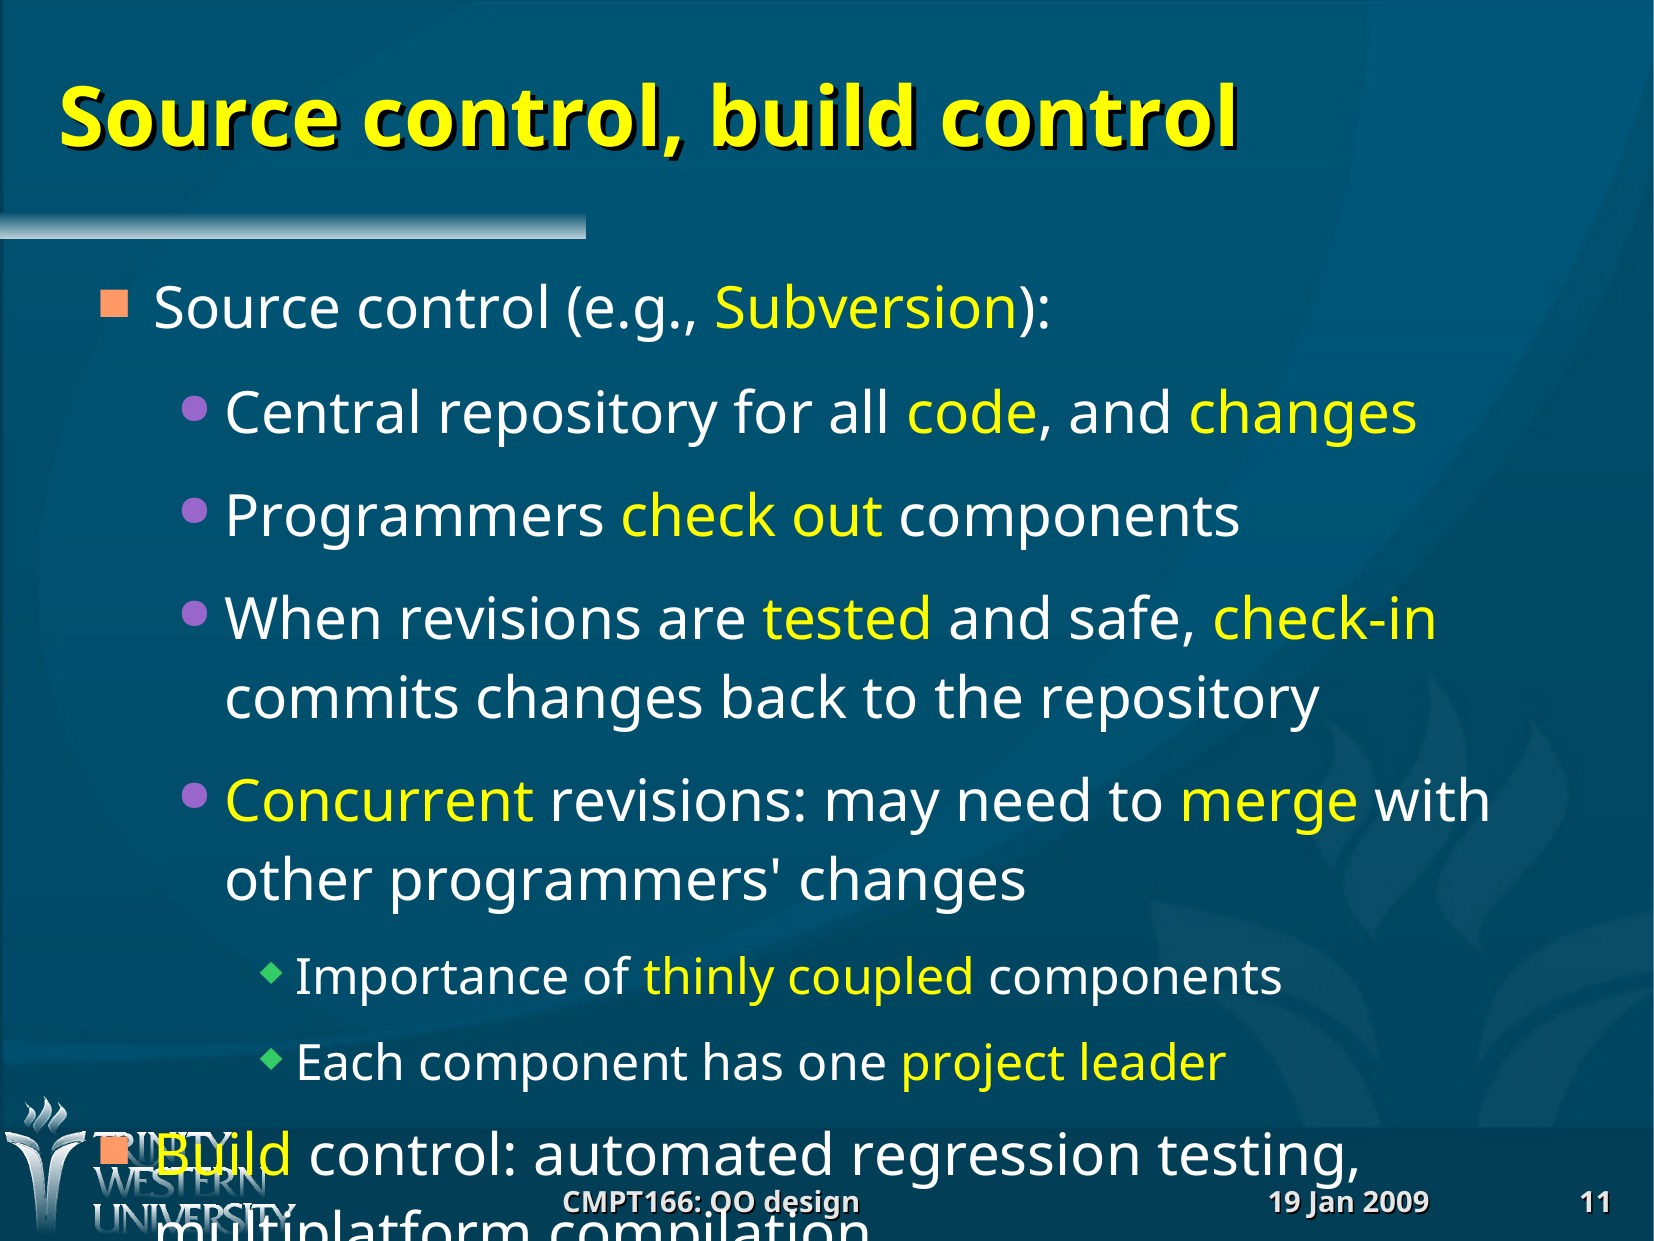

# Source control, build control
Source control (e.g., Subversion):
Central repository for all code, and changes
Programmers check out components
When revisions are tested and safe, check-in commits changes back to the repository
Concurrent revisions: may need to merge with other programmers' changes
Importance of thinly coupled components
Each component has one project leader
Build control: automated regression testing, multiplatform compilation
CMPT166: OO design
19 Jan 2009
11